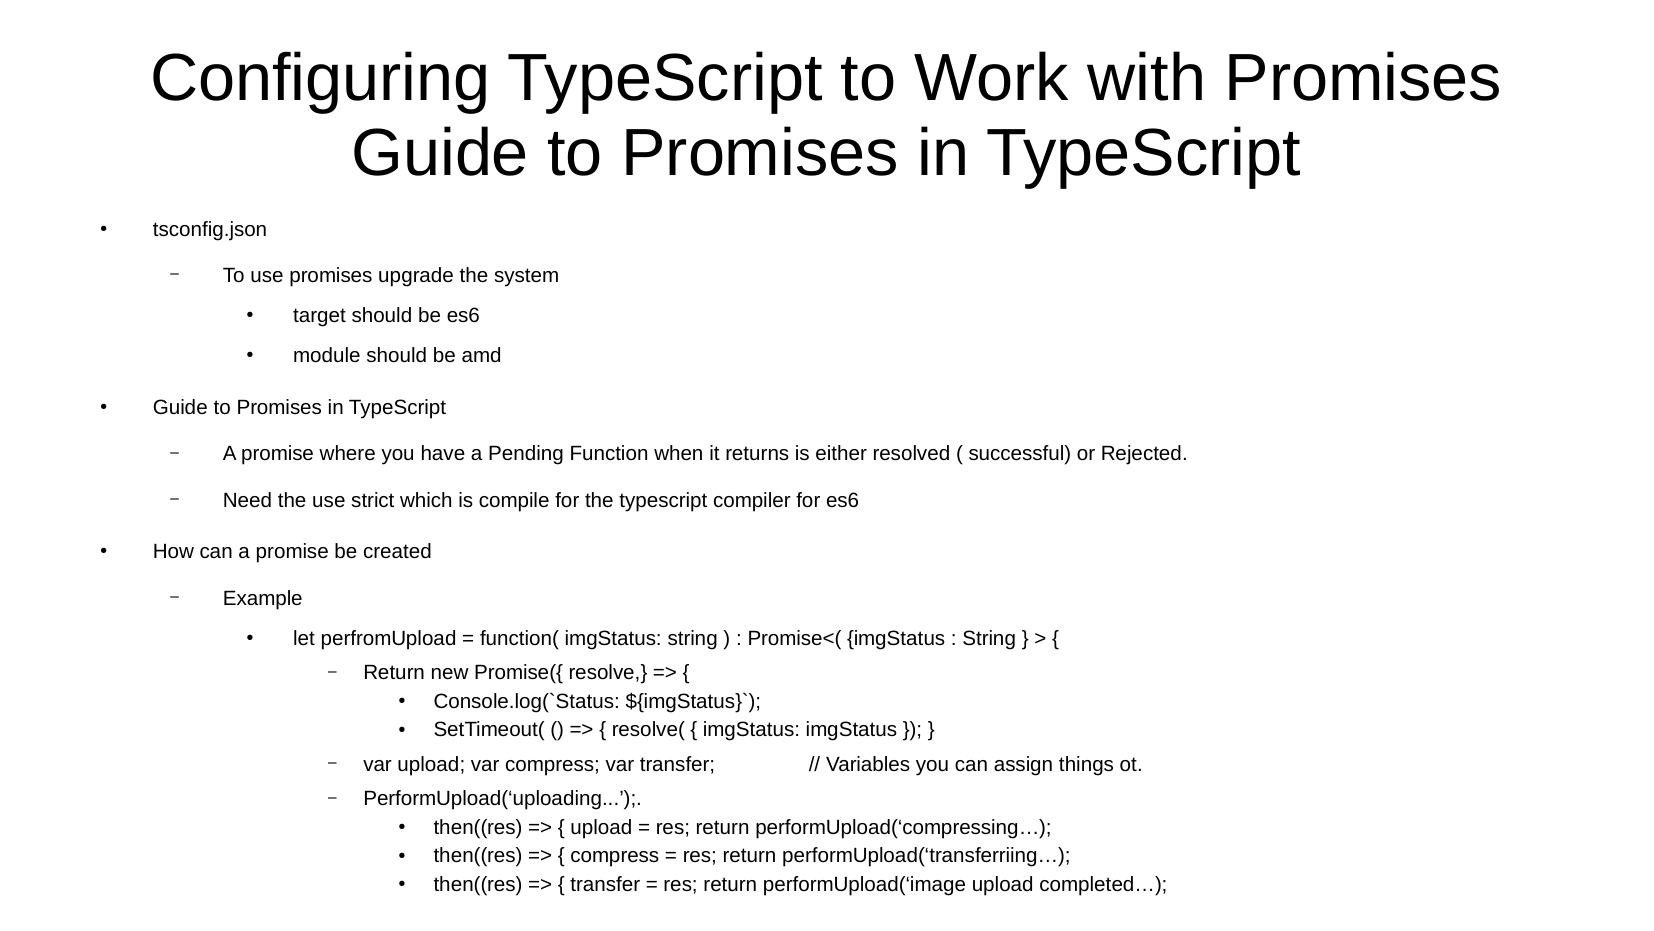

# Configuring TypeScript to Work with Promises Guide to Promises in TypeScript
tsconfig.json
To use promises upgrade the system
target should be es6
module should be amd
Guide to Promises in TypeScript
A promise where you have a Pending Function when it returns is either resolved ( successful) or Rejected.
Need the use strict which is compile for the typescript compiler for es6
How can a promise be created
Example
let perfromUpload = function( imgStatus: string ) : Promise<( {imgStatus : String } > {
Return new Promise({ resolve,} => {
Console.log(`Status: ${imgStatus}`);
SetTimeout( () => { resolve( { imgStatus: imgStatus }); }
var upload; var compress; var transfer;					 	// Variables you can assign things ot.
PerformUpload(‘uploading...’);.
then((res) => { upload = res; return performUpload(‘compressing…);
then((res) => { compress = res; return performUpload(‘transferriing…);
then((res) => { transfer = res; return performUpload(‘image upload completed…);